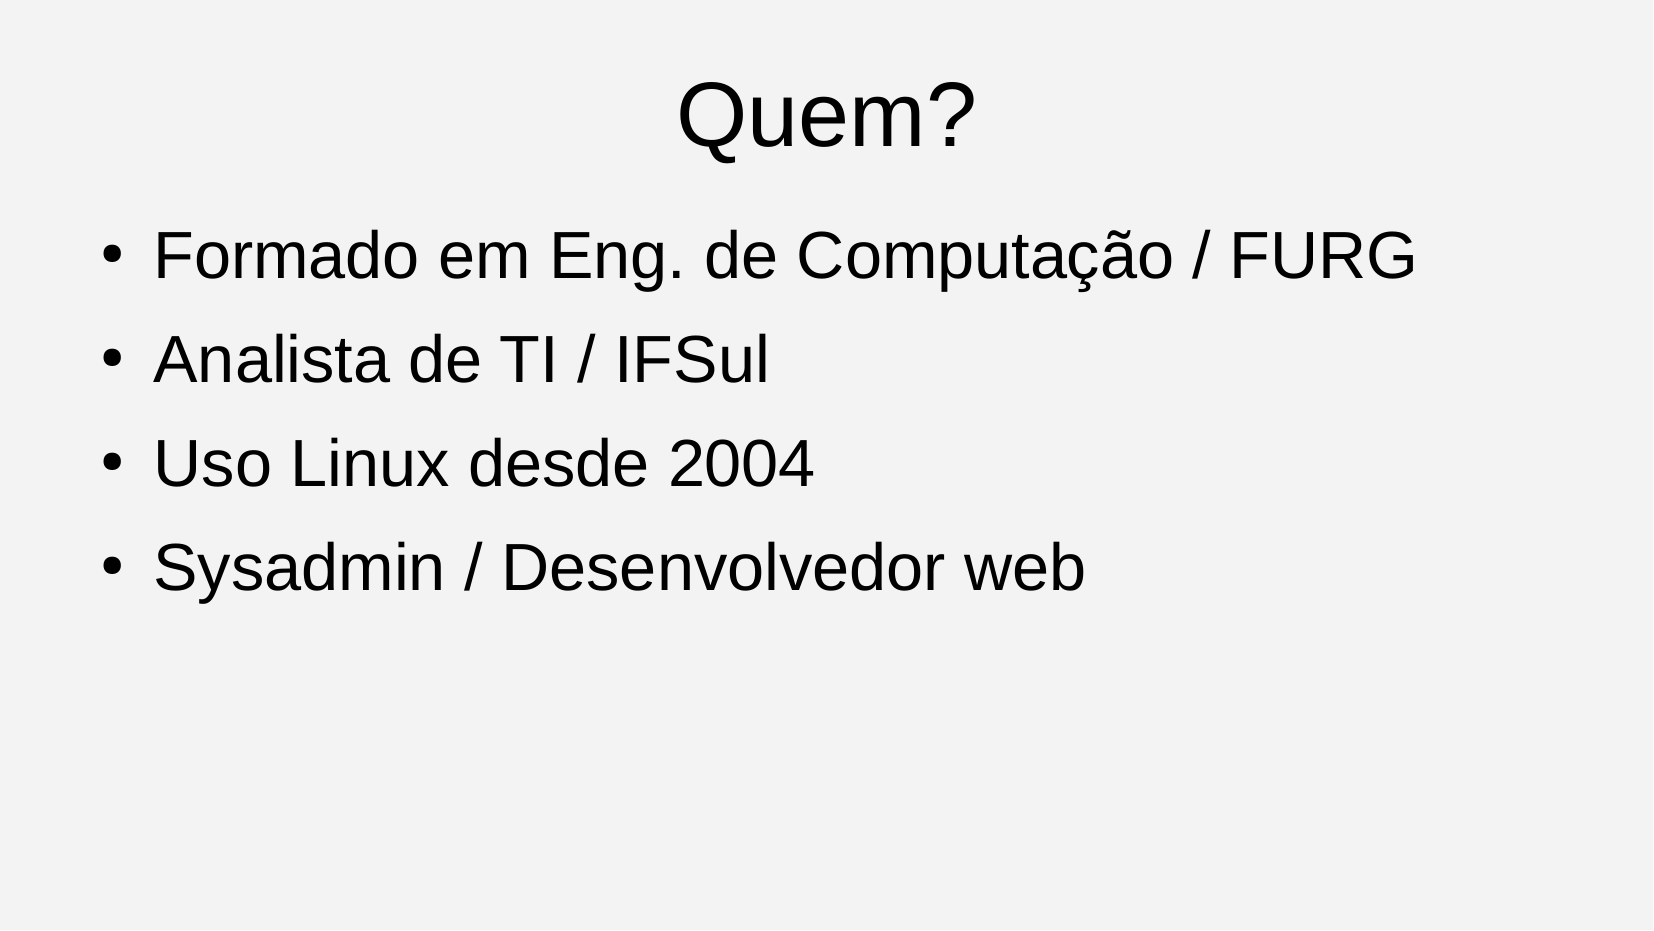

# Quem?
Formado em Eng. de Computação / FURG
Analista de TI / IFSul
Uso Linux desde 2004
Sysadmin / Desenvolvedor web